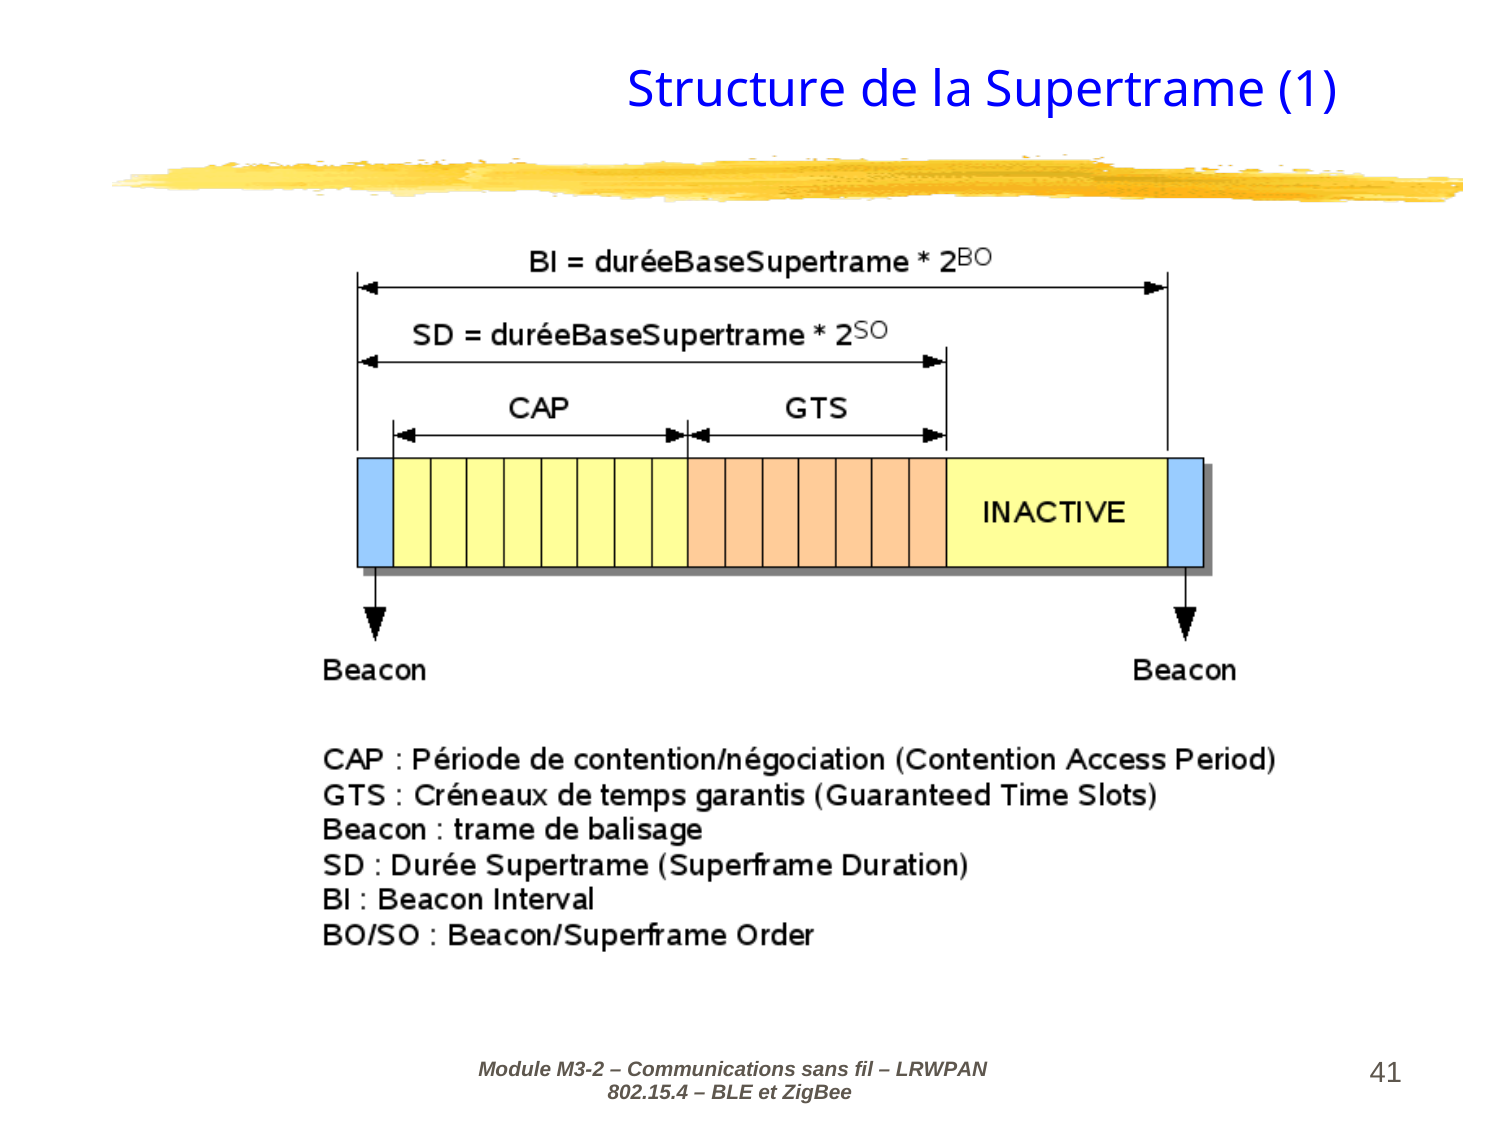

# Structure de la Supertrame (1)
41